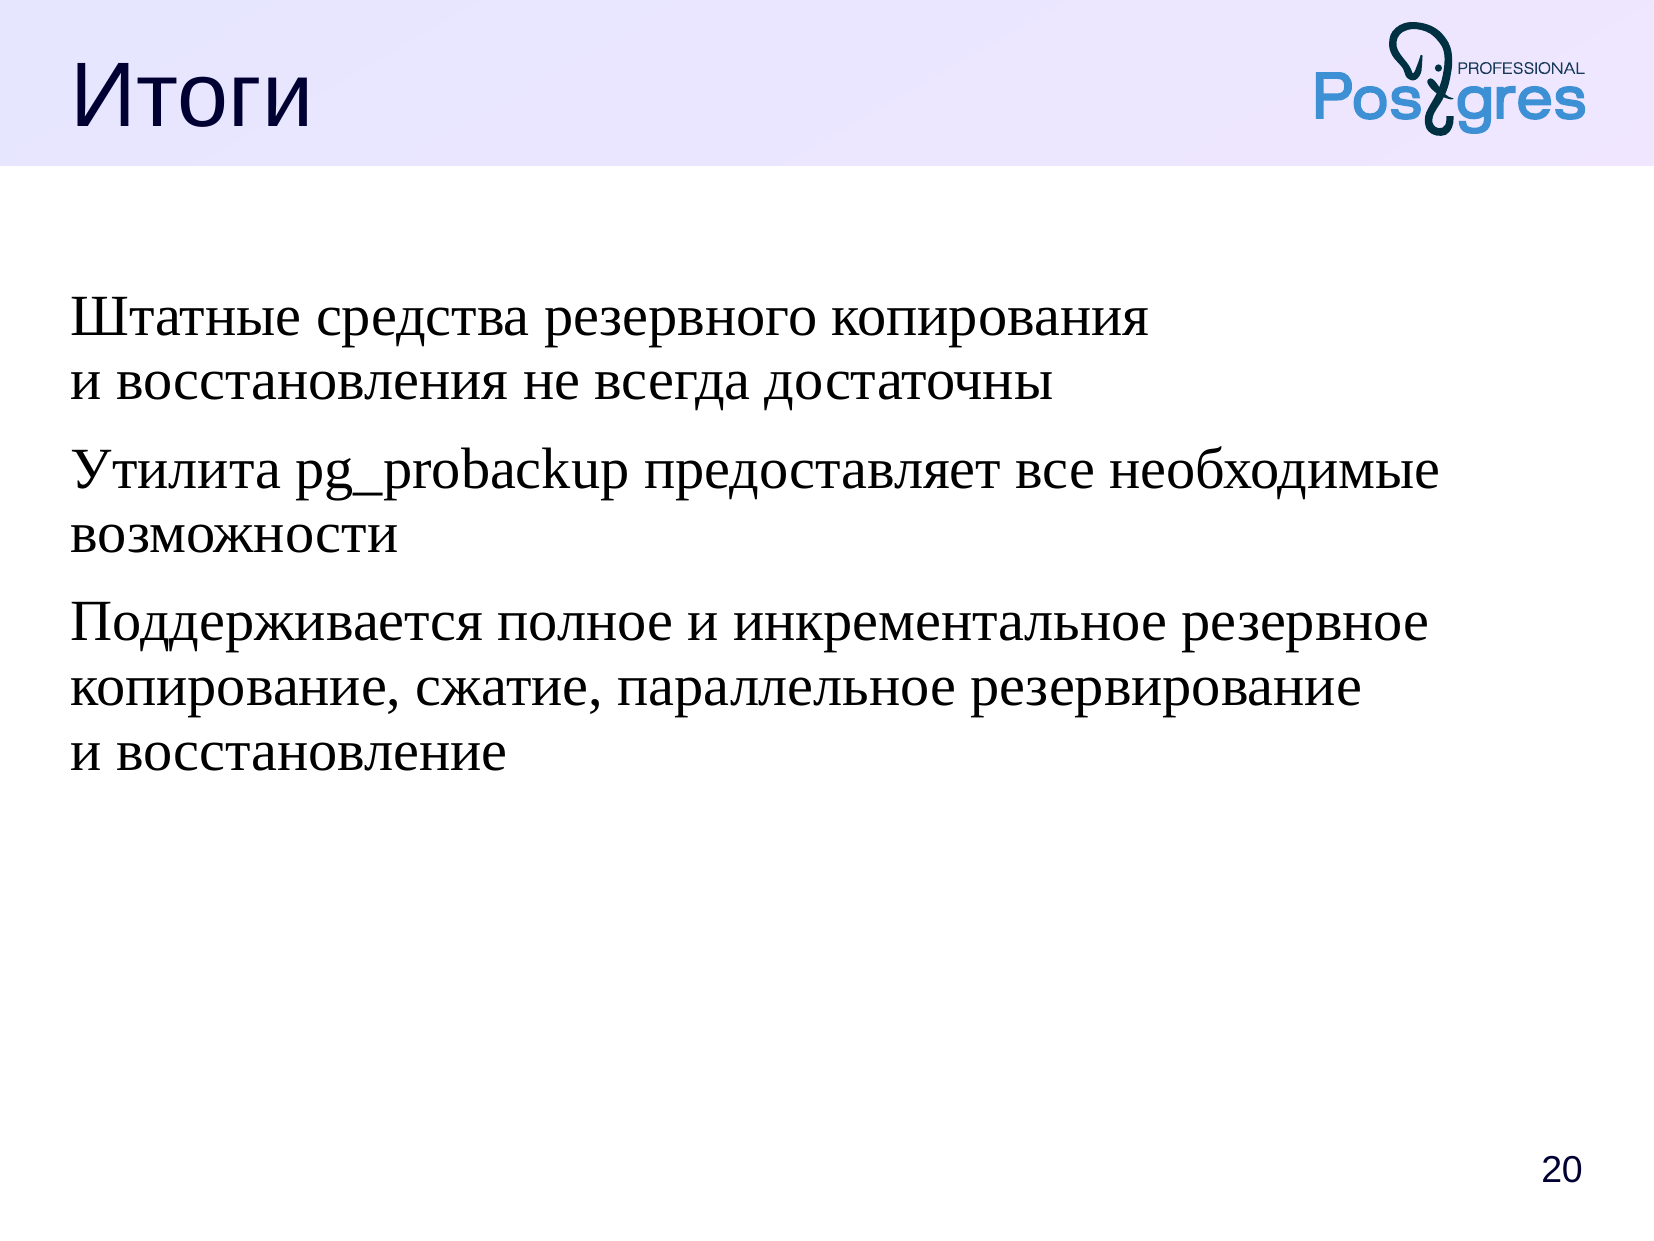

# Итоги
Штатные средства резервного копирования
и восстановления не всегда достаточны
Утилита pg_probackup предоставляет все необходимые возможности
Поддерживается полное и инкрементальное резервное копирование, сжатие, параллельное резервирование
и восстановление